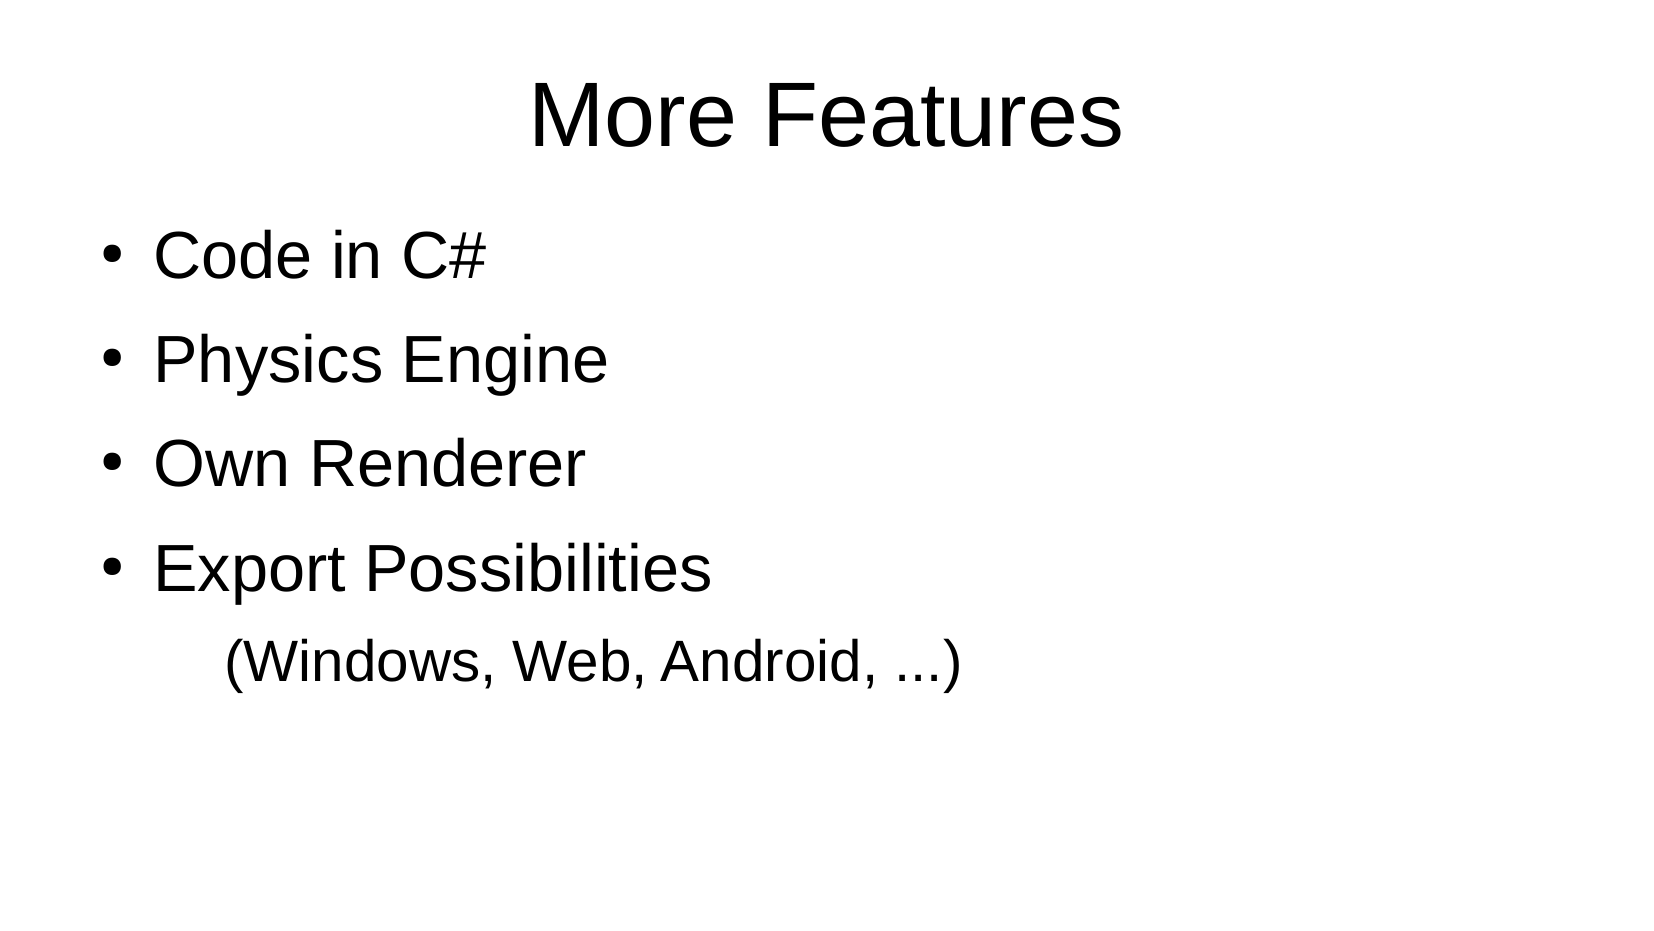

# More Features
Code in C#
Physics Engine
Own Renderer
Export Possibilities
(Windows, Web, Android, ...)